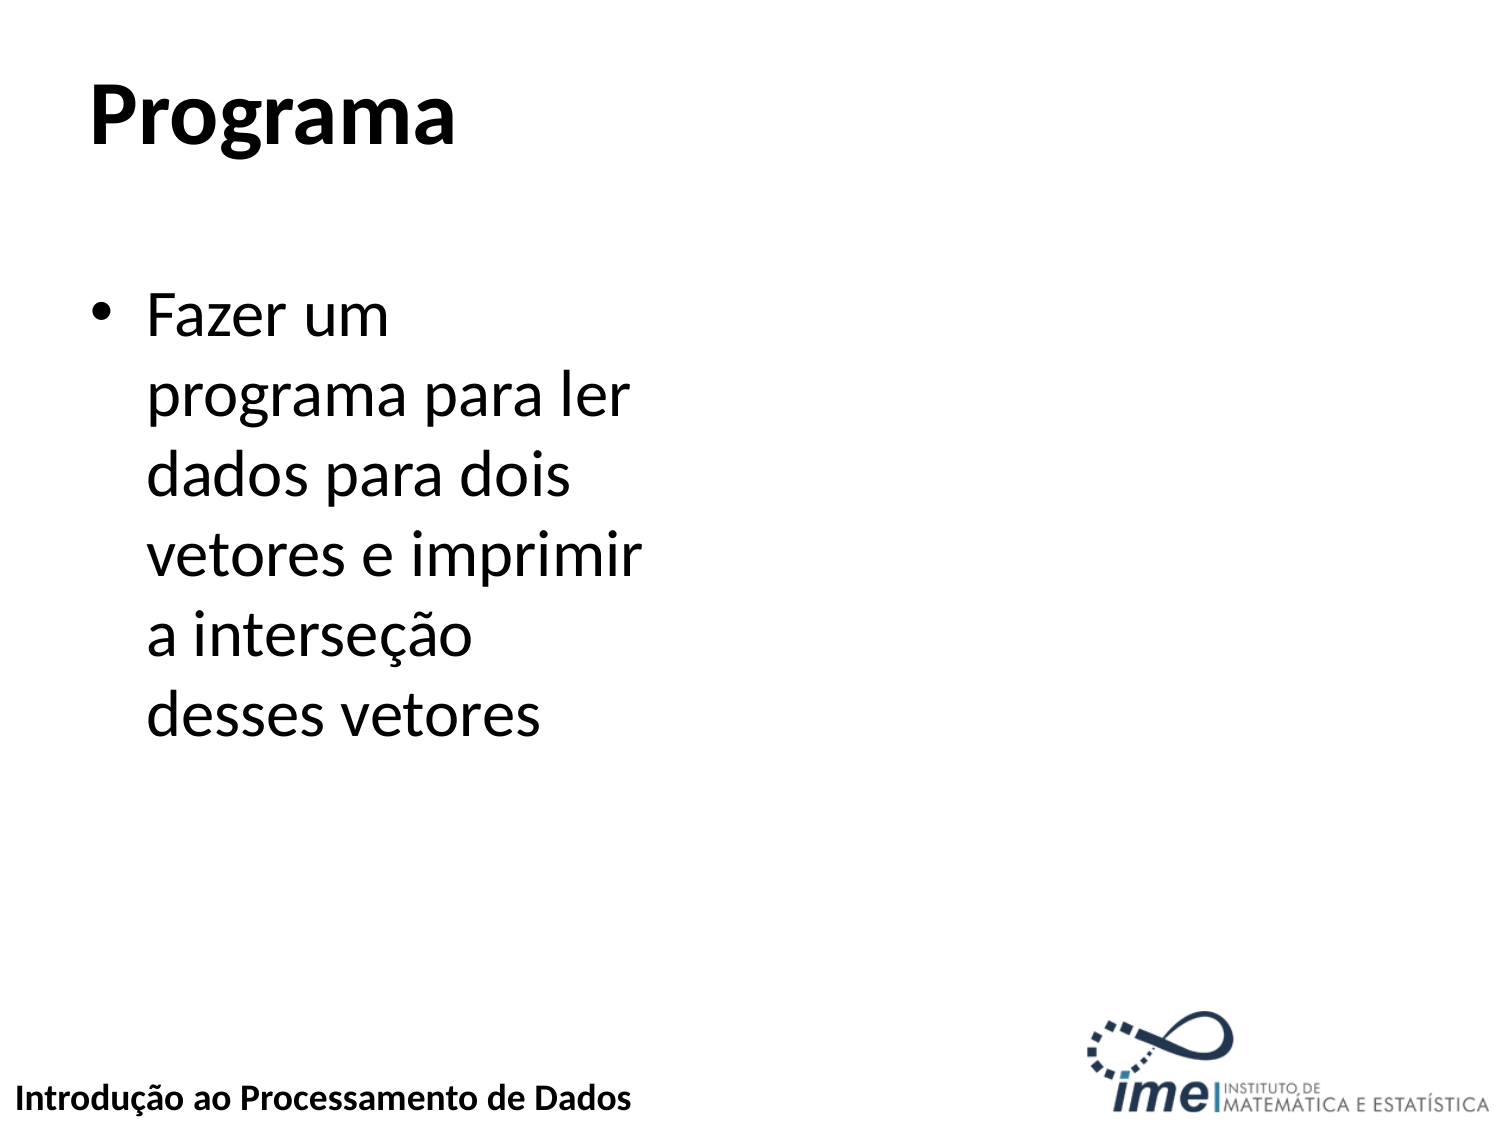

# Programa
Fazer um programa para ler dados para dois vetores e imprimir a interseção desses vetores